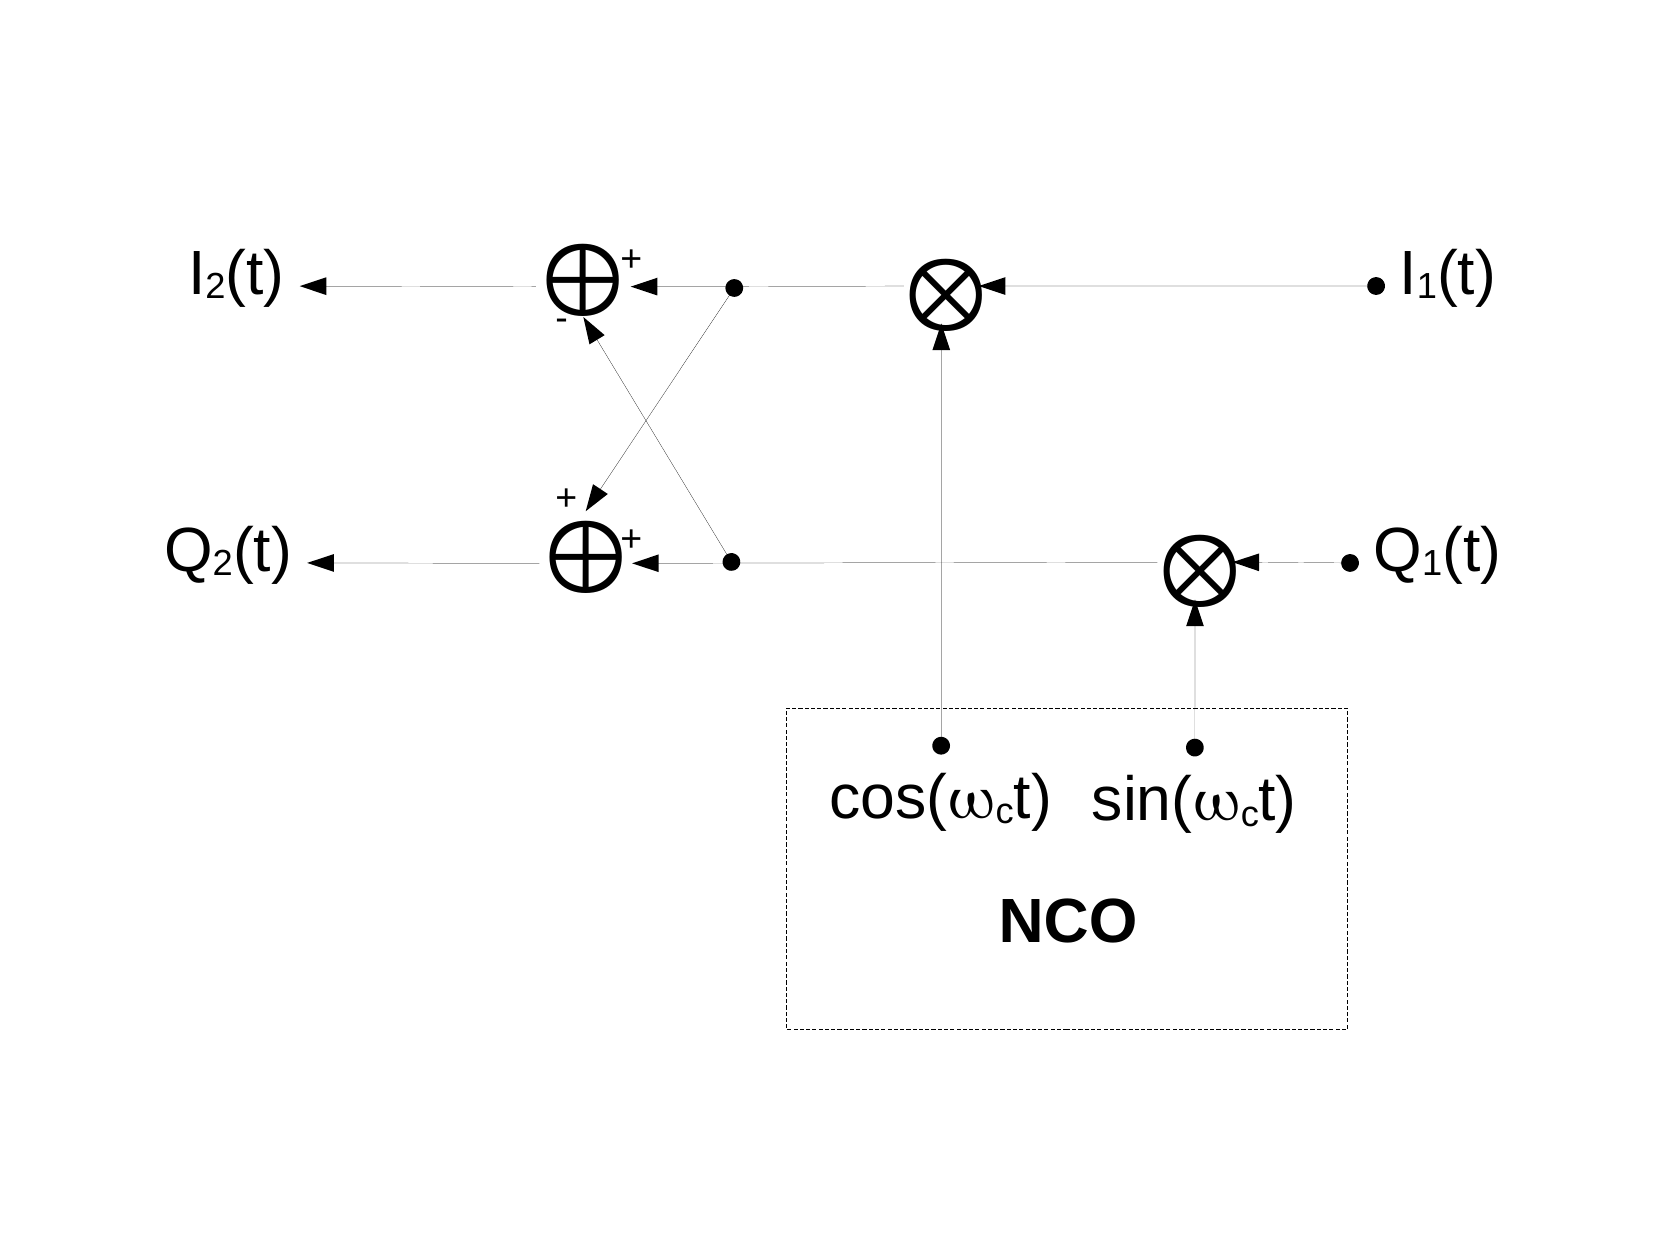

+
I1(t)
I2(t)


-
+
Q2(t)
Q1(t)
+


cos(ct)
sin(ct)
NCO